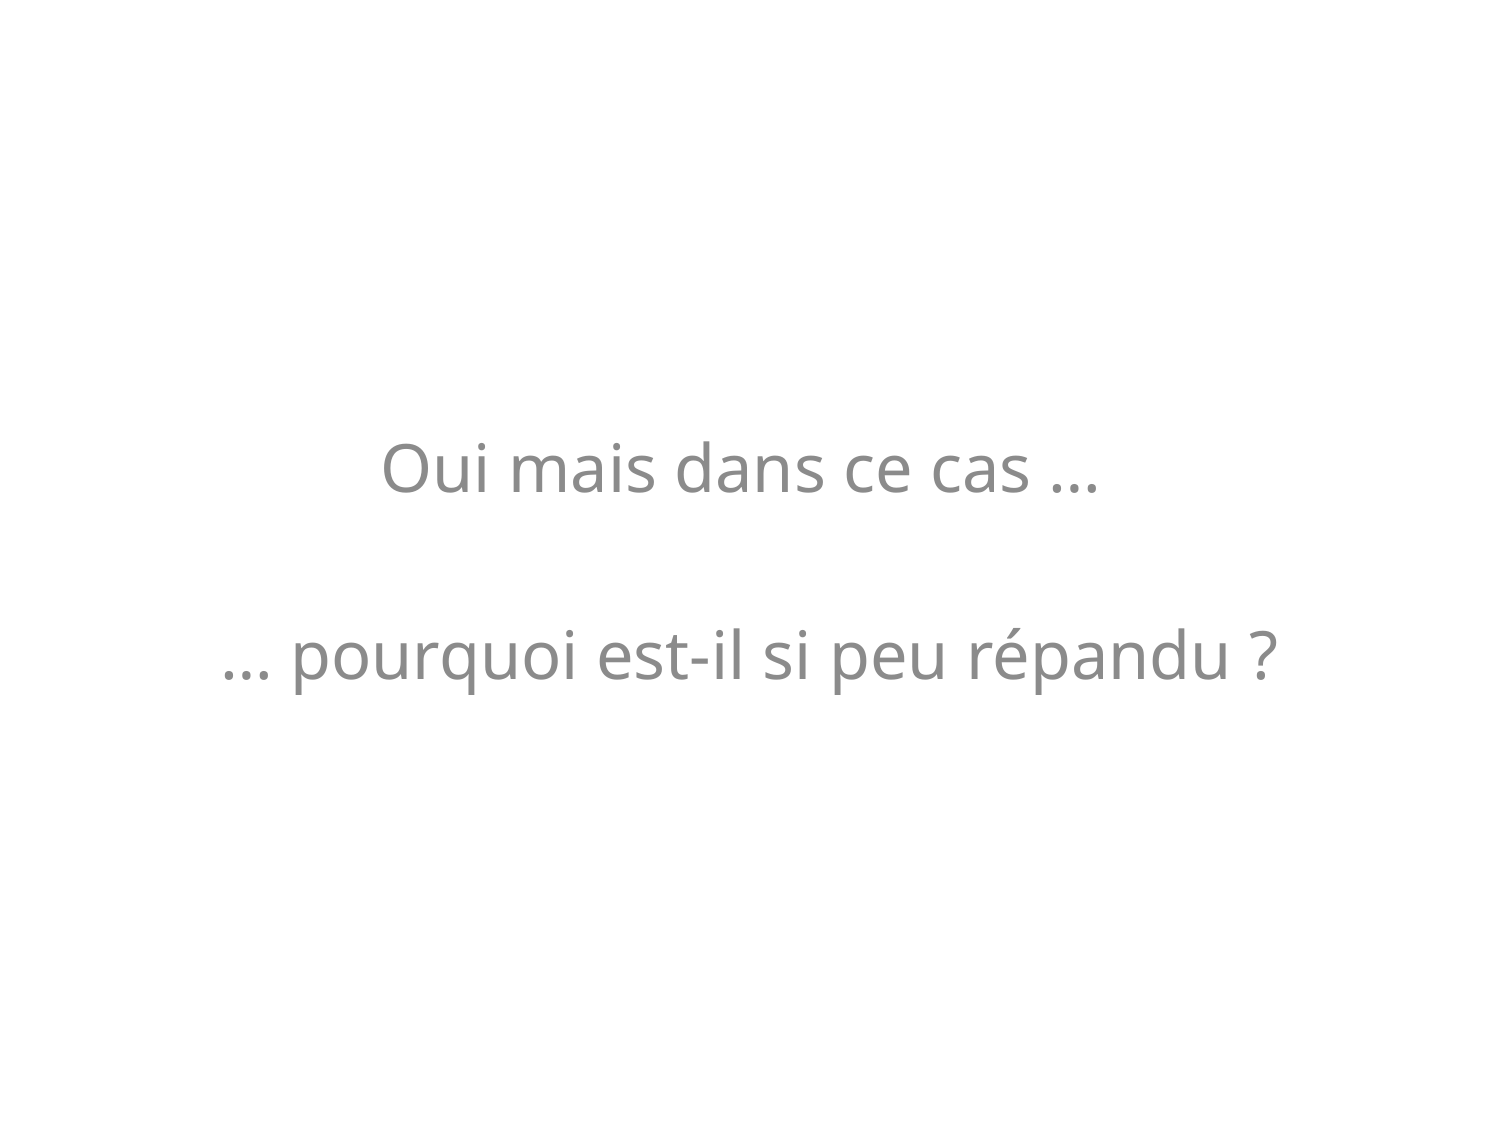

Oui mais dans ce cas …
… pourquoi est-il si peu répandu ?